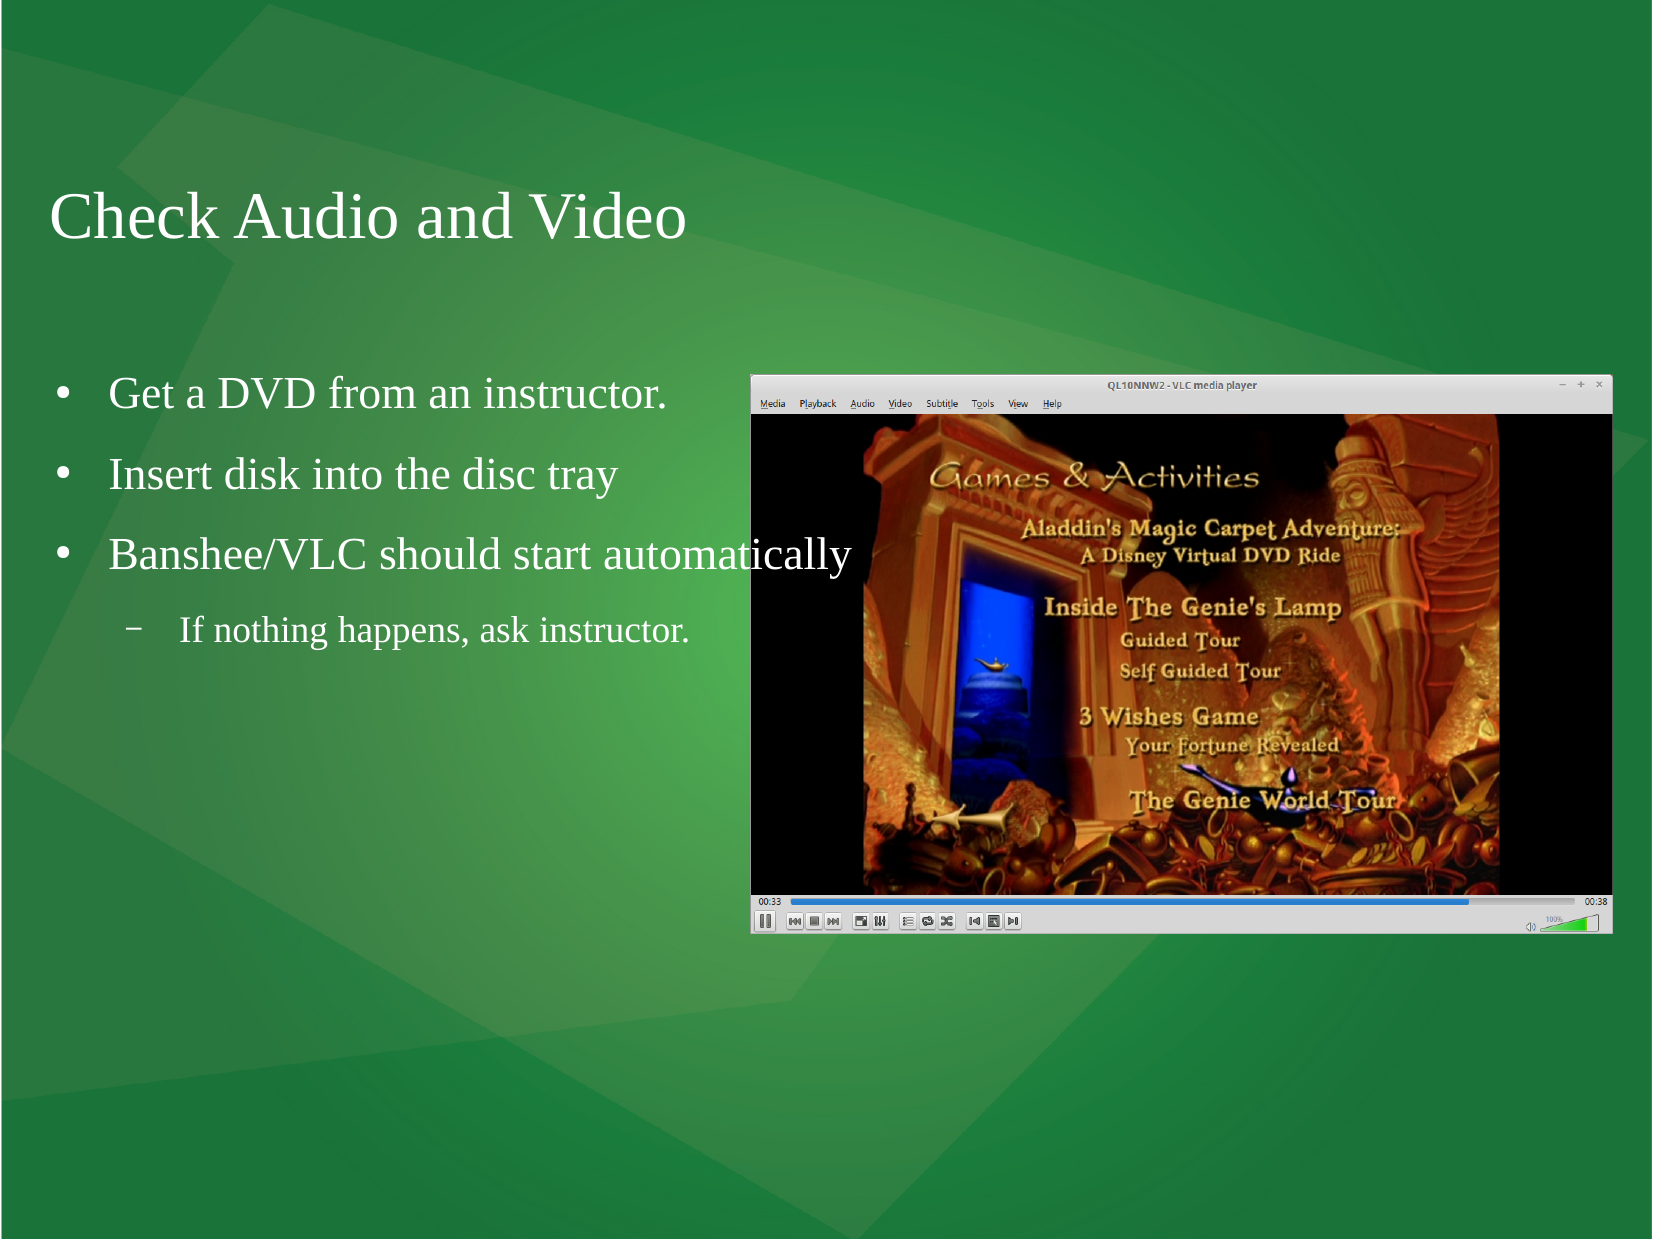

# Check Audio and Video
Get a DVD from an instructor.
Insert disk into the disc tray
Banshee/VLC should start automatically
If nothing happens, ask instructor.